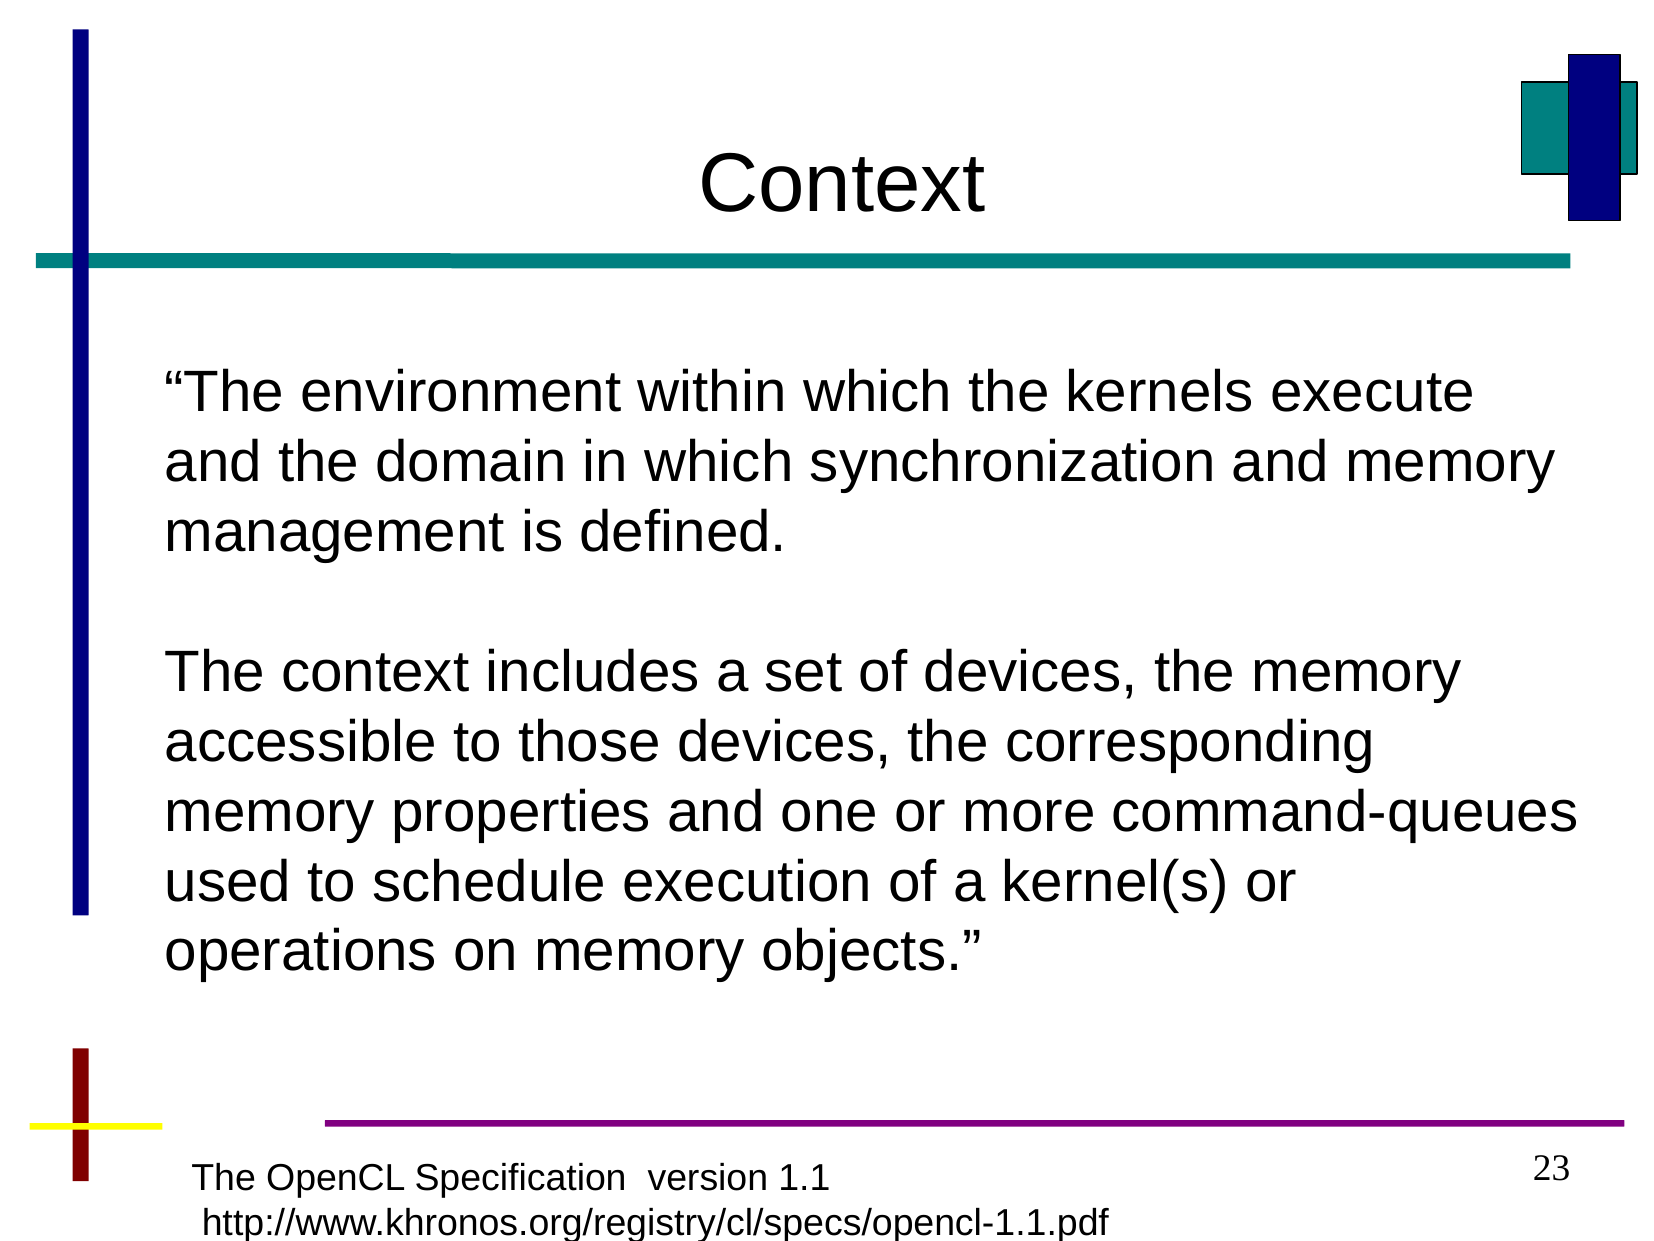

Context
“The environment within which the kernels execute and the domain in which synchronization and memory management is defined.
The context includes a set of devices, the memory accessible to those devices, the corresponding memory properties and one or more command-queues used to schedule execution of a kernel(s) or operations on memory objects.”
The OpenCL Specification version 1.1
 http://www.khronos.org/registry/cl/specs/opencl-1.1.pdf